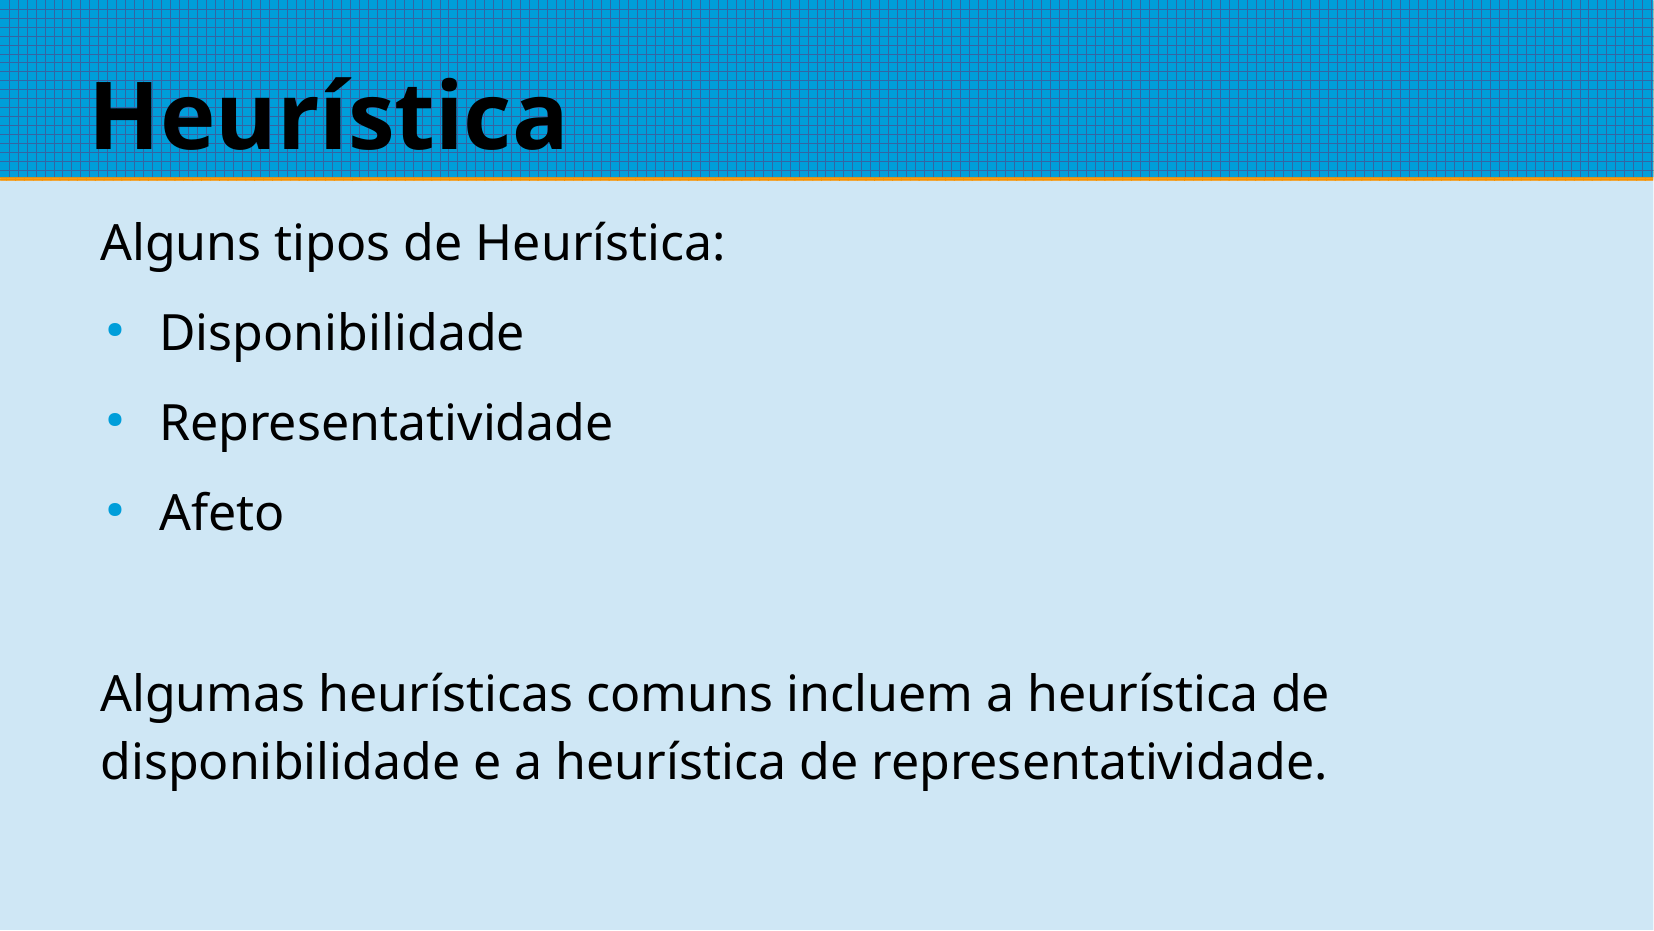

# Heurística
Alguns tipos de Heurística:
Disponibilidade
Representatividade
Afeto
Algumas heurísticas comuns incluem a heurística de disponibilidade e a heurística de representatividade.